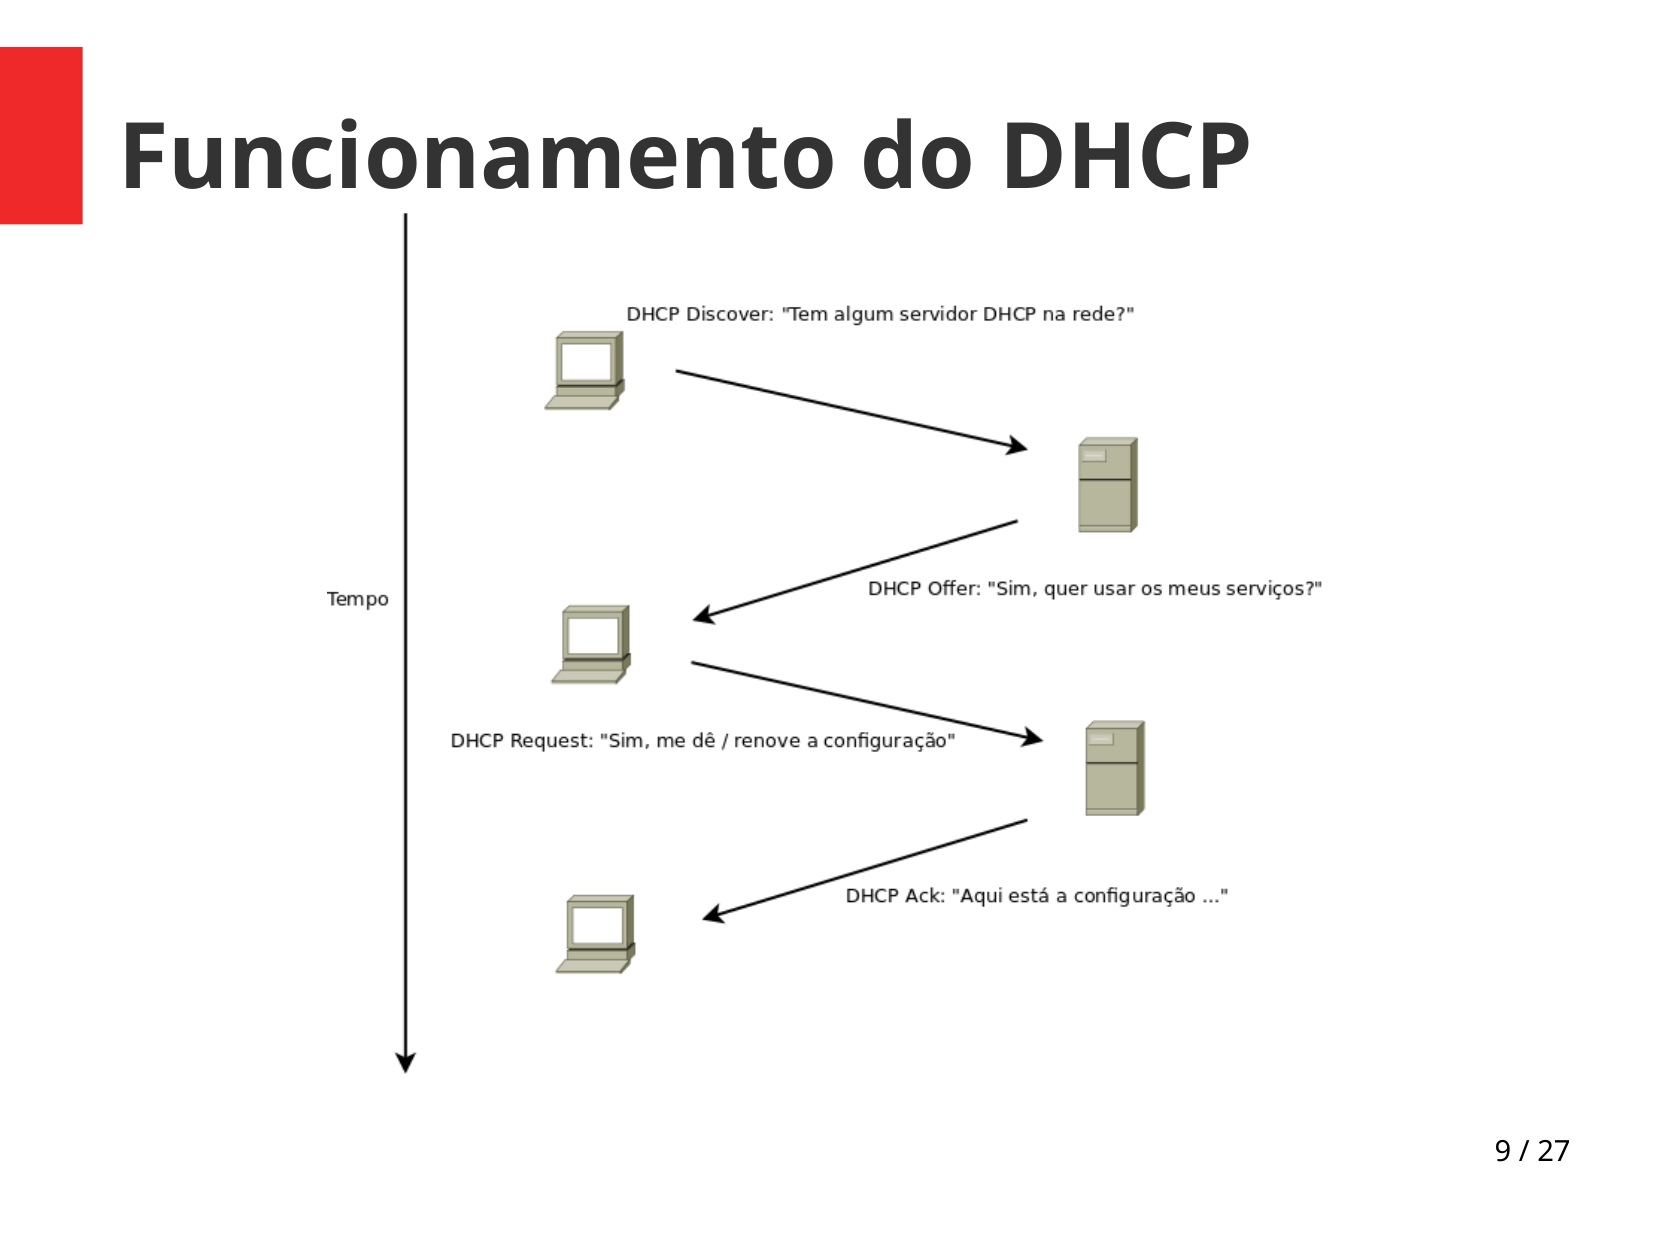

# Funcionamento do DHCP
Fonte: Adaptado a partir de Schmitt (2013)
9